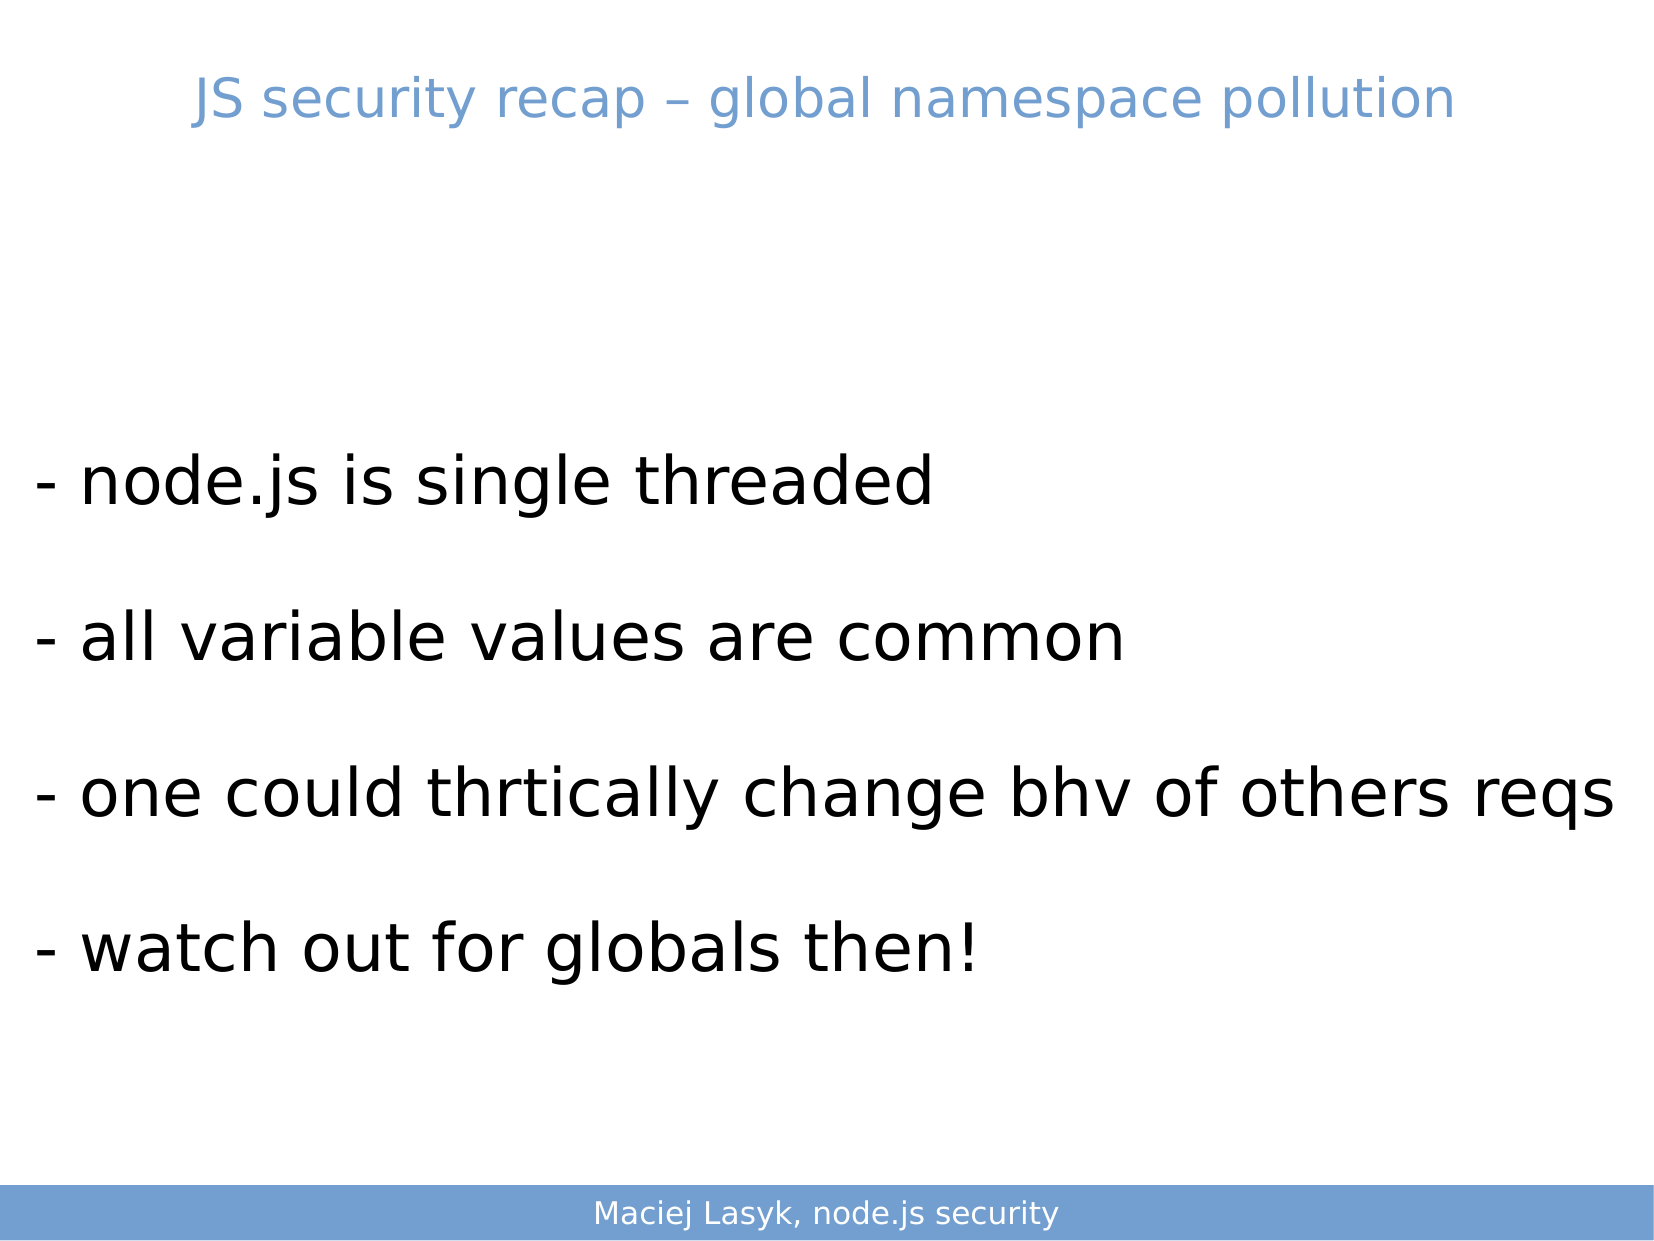

JS security recap – global namespace pollution
- node.js is single threaded
- all variable values are common
- one could thrtically change bhv of others reqs
- watch out for globals then!
 3/25
 1/25
Maciej Lasyk, Ganglia & Nagios
Maciej Lasyk, node.js security
Maciej Lasyk, node.js security